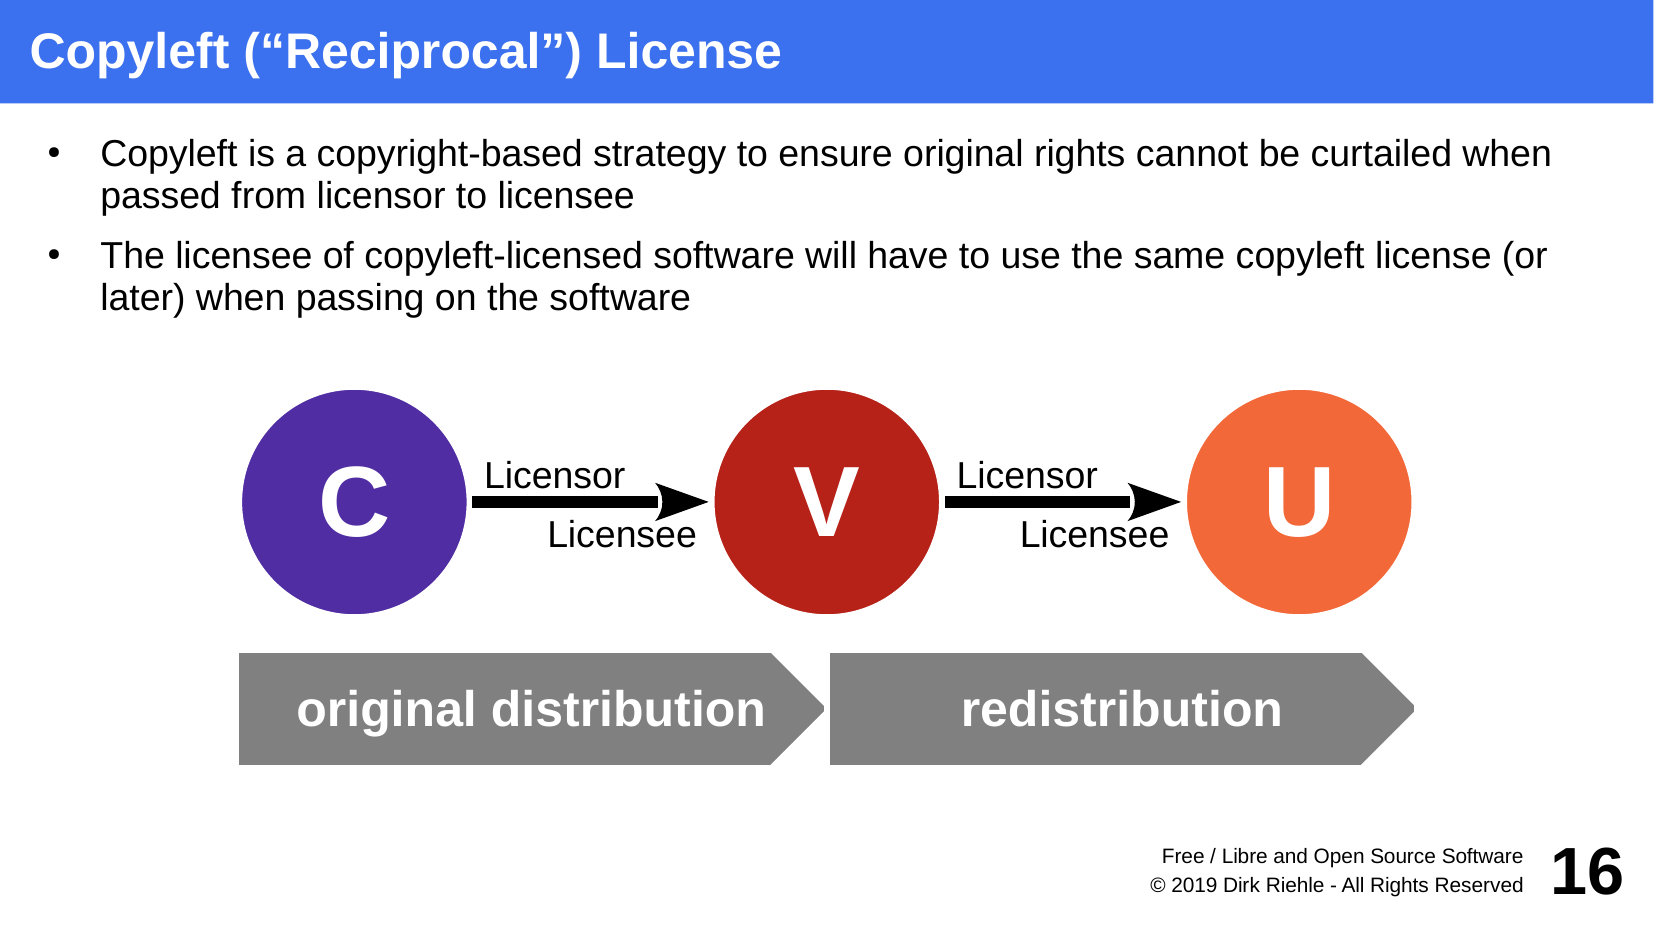

# Copyleft (“Reciprocal”) License
Copyleft is a copyright-based strategy to ensure original rights cannot be curtailed when passed from licensor to licensee
The licensee of copyleft-licensed software will have to use the same copyleft license (or later) when passing on the software
C
V
U
Licensor
Licensee
Licensor
Licensee
original distribution
redistribution
Free / Libre and Open Source Software
16
© 2019 Dirk Riehle - All Rights Reserved
C:	Creator
V:	Vendor
U:	User